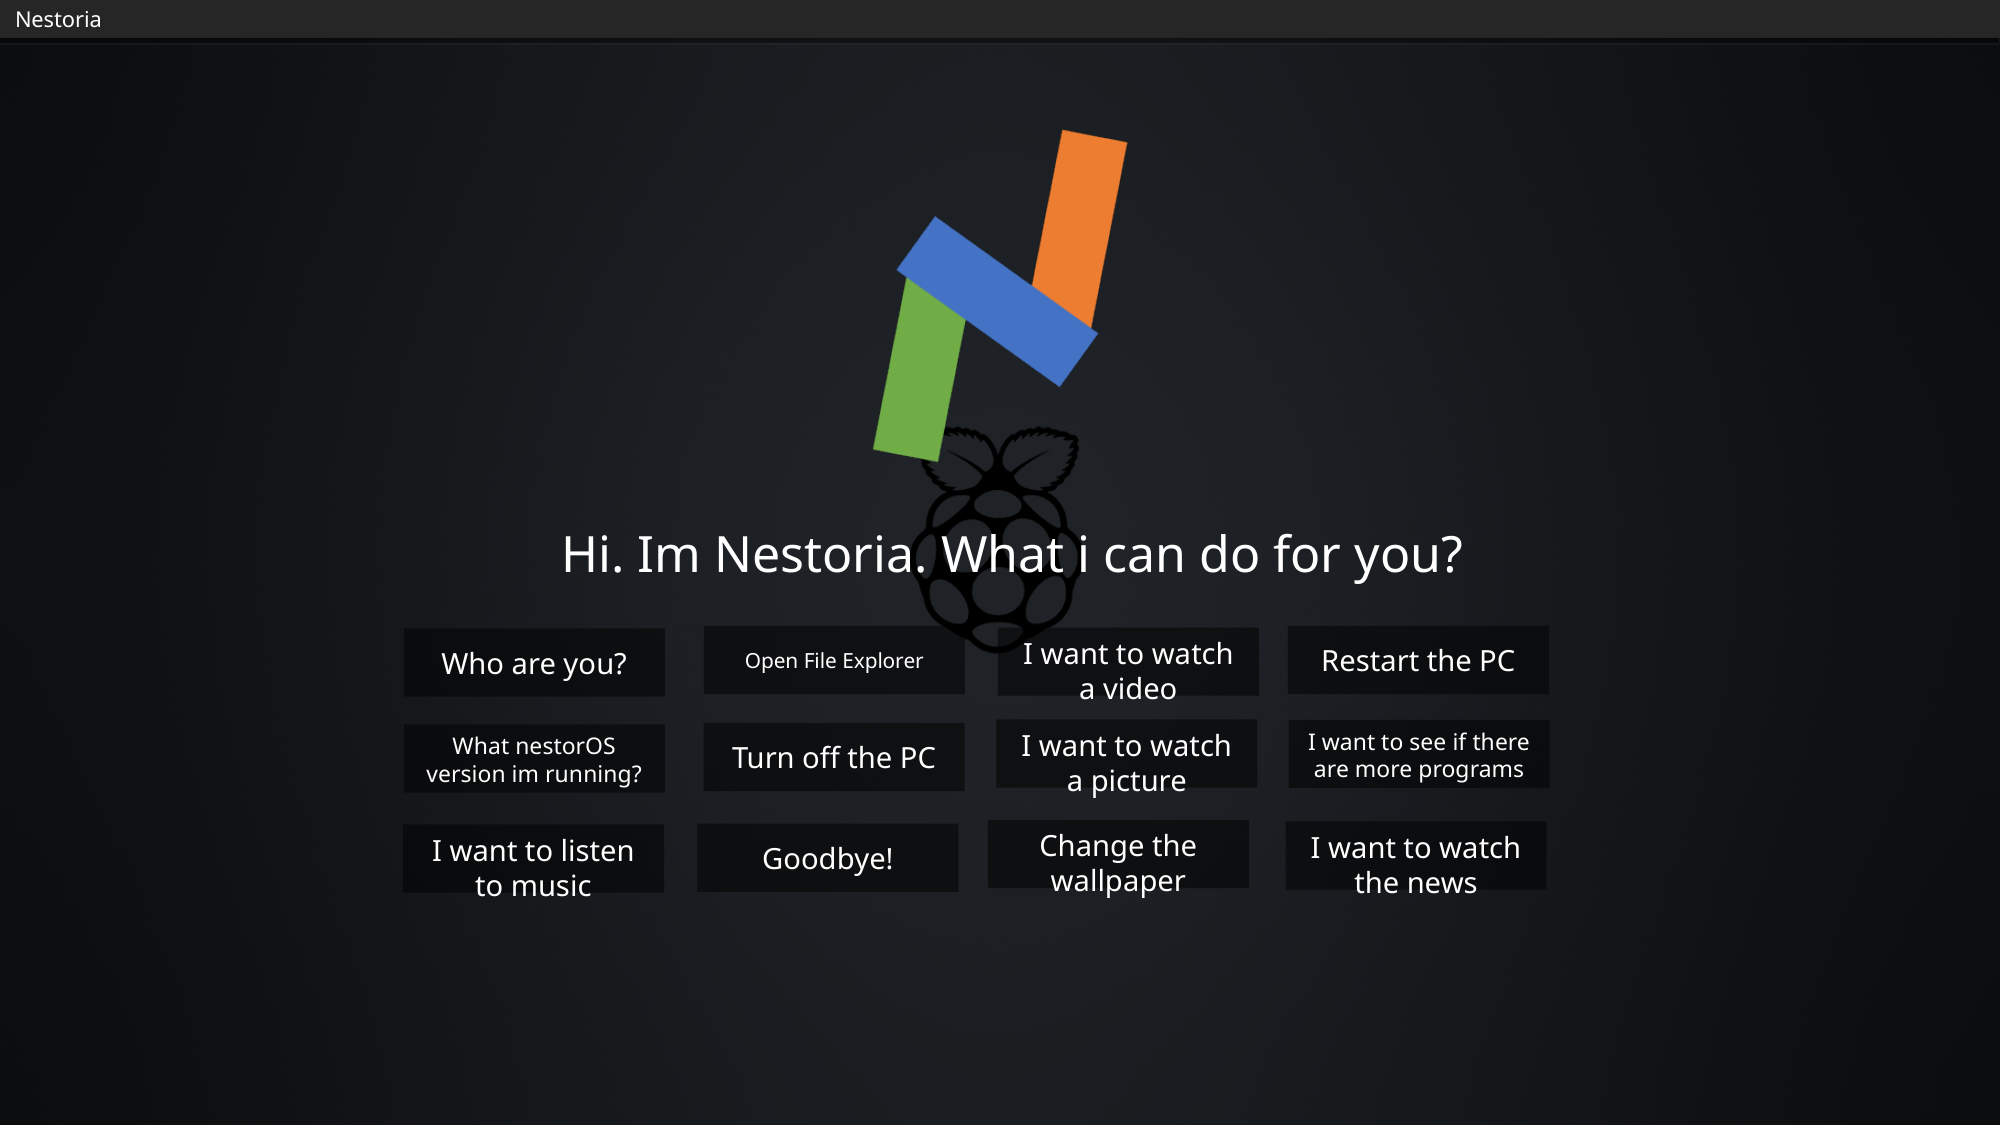

Nestoria
Hi. Im Nestoria. What i can do for you?
Restart the PC
Open File Explorer
I want to watch a video
Who are you?
I want to watch a picture
I want to see if there are more programs
Turn off the PC
What nestorOS version im running?
Change the wallpaper
I want to watch the news
Goodbye!
I want to listen to music